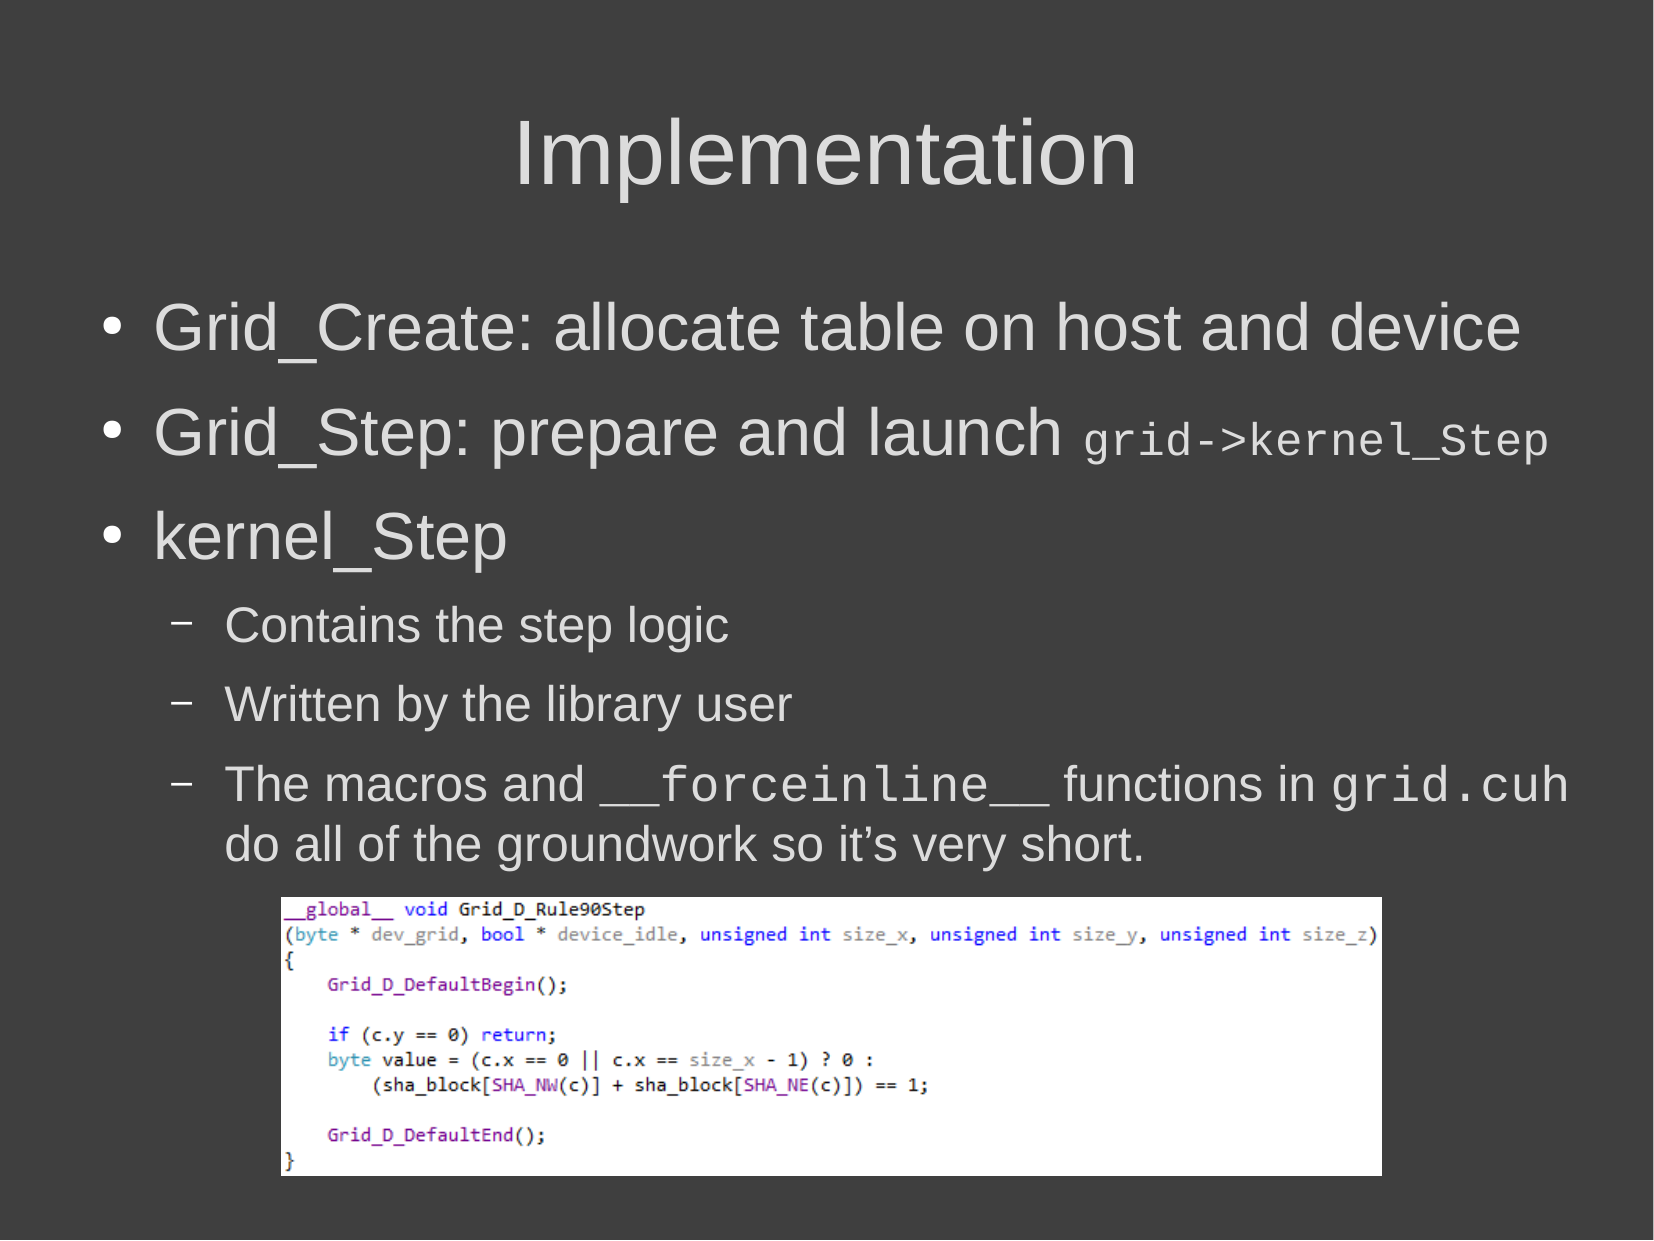

# Implementation
Grid_Create: allocate table on host and device
Grid_Step: prepare and launch grid->kernel_Step
kernel_Step
Contains the step logic
Written by the library user
The macros and __forceinline__ functions in grid.cuh do all of the groundwork so it’s very short.